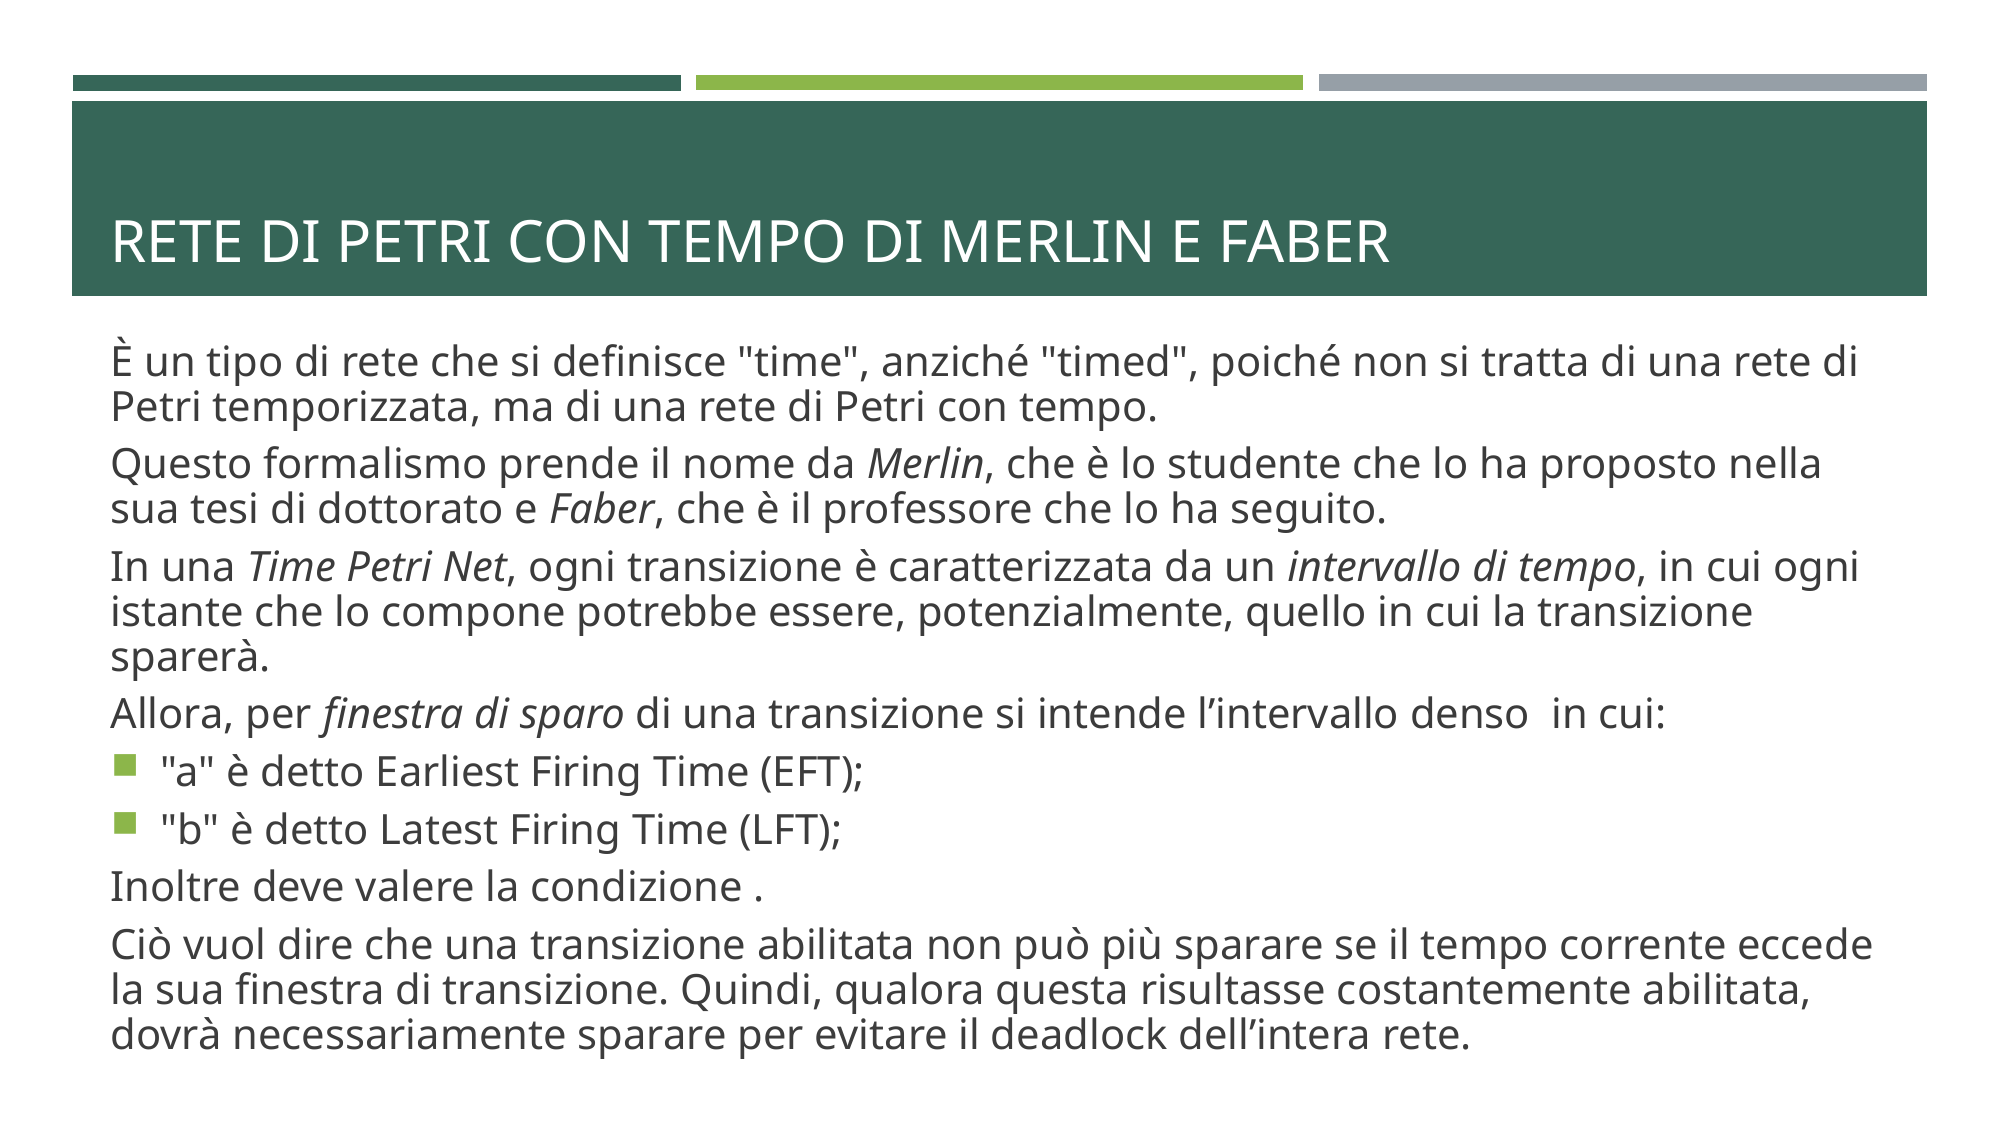

# Rete di petri con tempo di merlin e faber
È un tipo di rete che si definisce "time", anziché "timed", poiché non si tratta di una rete di Petri temporizzata, ma di una rete di Petri con tempo.
Questo formalismo prende il nome da Merlin, che è lo studente che lo ha proposto nella sua tesi di dottorato e Faber, che è il professore che lo ha seguito.
In una Time Petri Net, ogni transizione è caratterizzata da un intervallo di tempo, in cui ogni istante che lo compone potrebbe essere, potenzialmente, quello in cui la transizione sparerà.
Allora, per finestra di sparo di una transizione si intende l’intervallo denso in cui:
"a" è detto Earliest Firing Time (EFT);
"b" è detto Latest Firing Time (LFT);
Inoltre deve valere la condizione .
Ciò vuol dire che una transizione abilitata non può più sparare se il tempo corrente eccede la sua finestra di transizione. Quindi, qualora questa risultasse costantemente abilitata, dovrà necessariamente sparare per evitare il deadlock dell’intera rete.